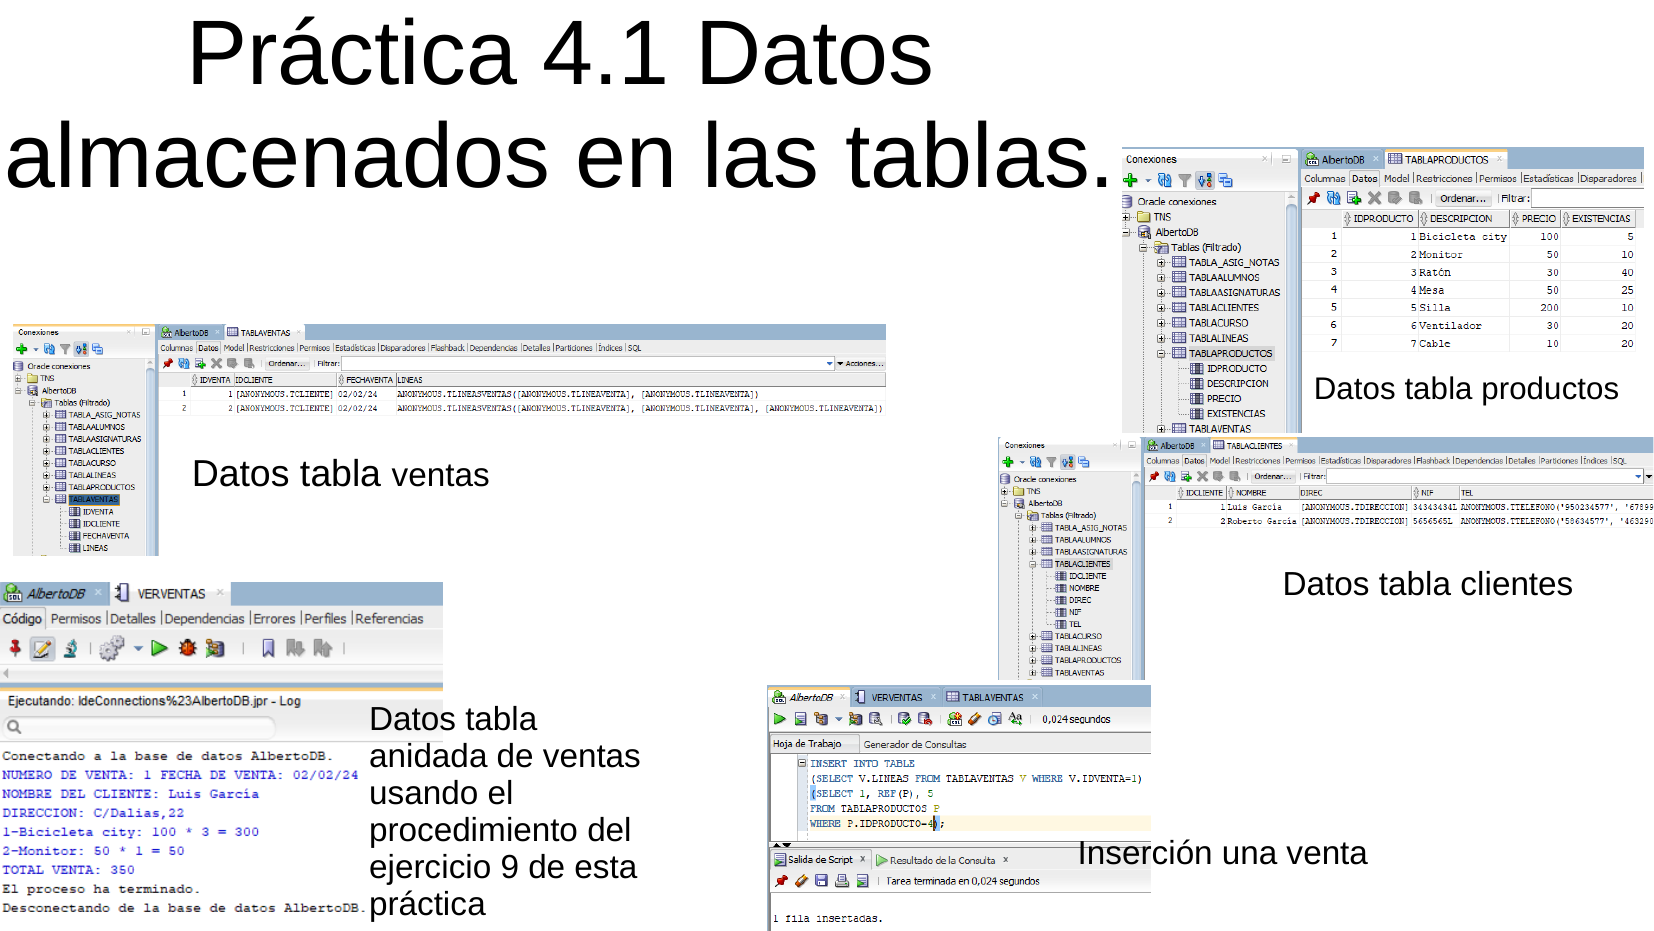

# Práctica 4.1 Datos almacenados en las tablas.
Datos tabla productos
Datos tabla ventas
Datos tabla clientes
Datos tabla anidada de ventas usando el procedimiento del ejercicio 9 de esta práctica
Inserción una venta